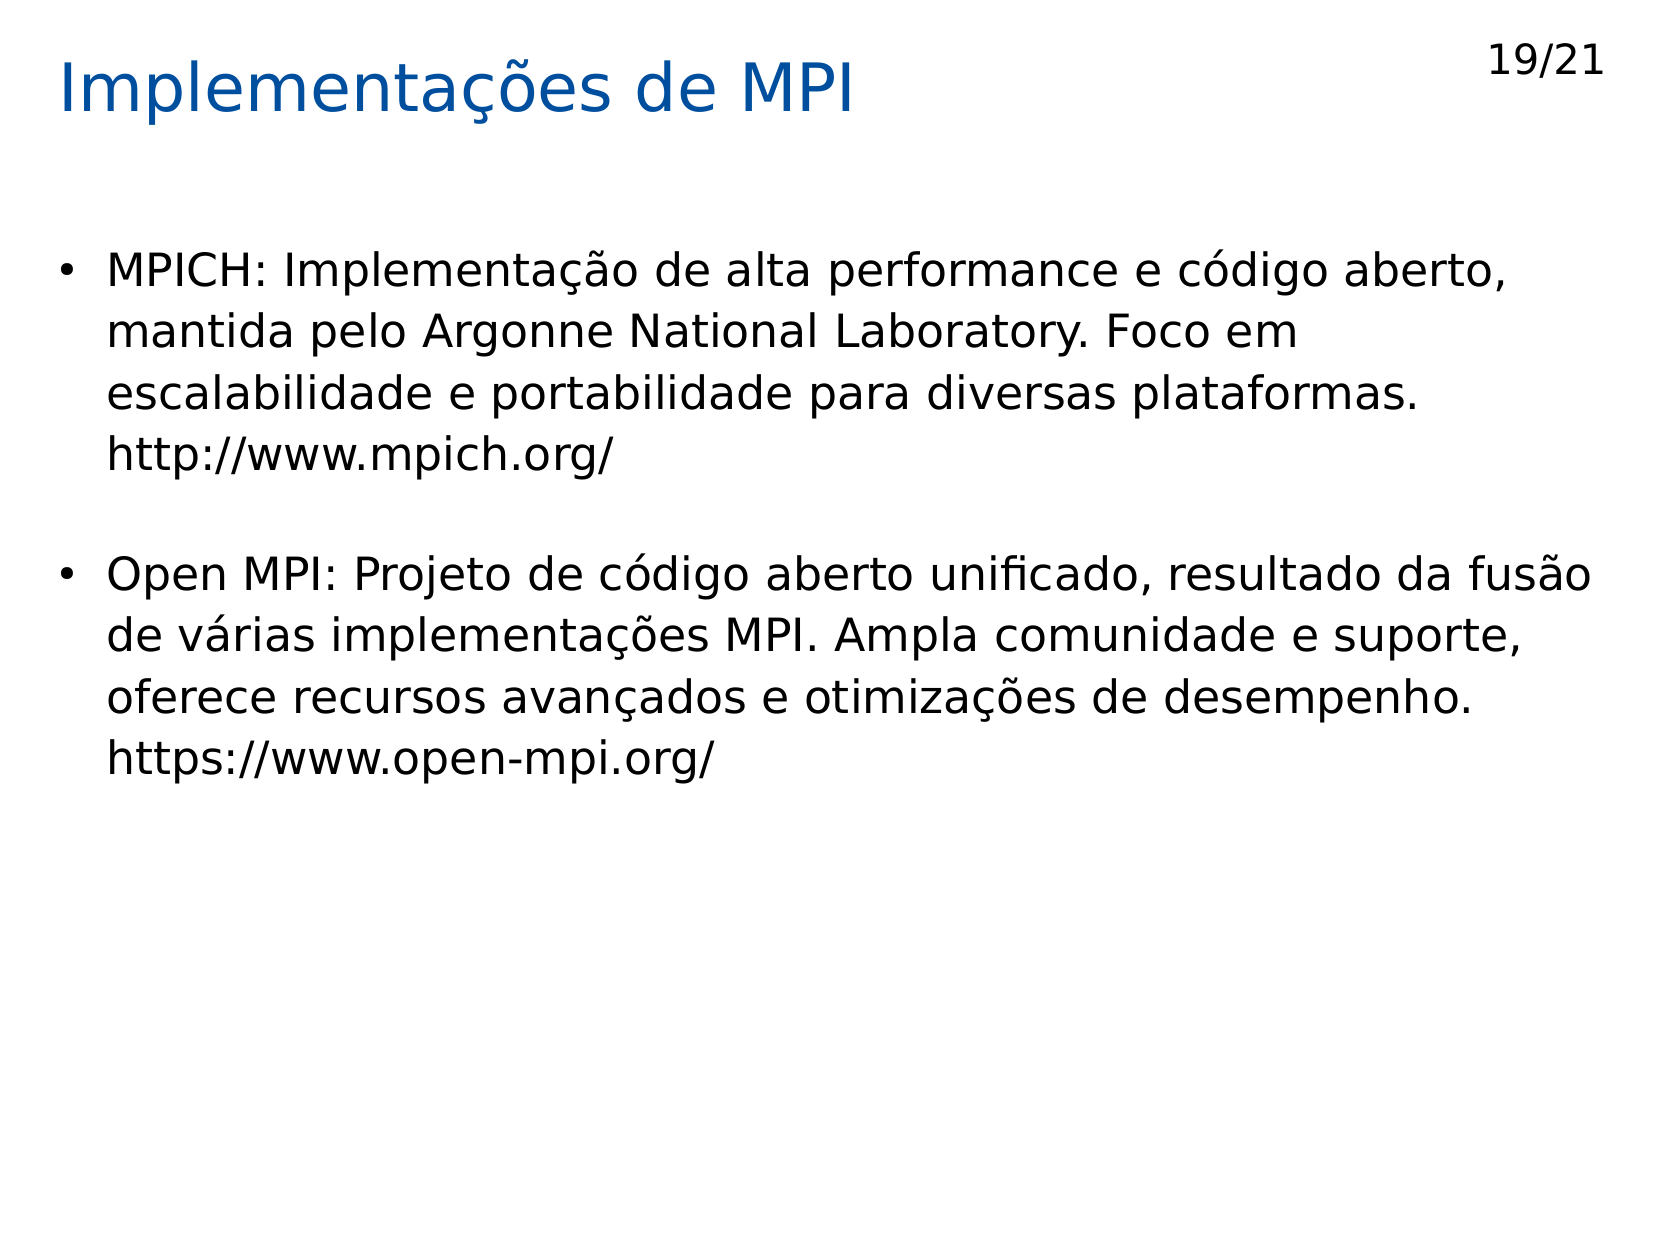

# Implementações de MPI
19
MPICH: Implementação de alta performance e código aberto, mantida pelo Argonne National Laboratory. Foco em escalabilidade e portabilidade para diversas plataformas. http://www.mpich.org/
Open MPI: Projeto de código aberto unificado, resultado da fusão de várias implementações MPI. Ampla comunidade e suporte, oferece recursos avançados e otimizações de desempenho. https://www.open-mpi.org/